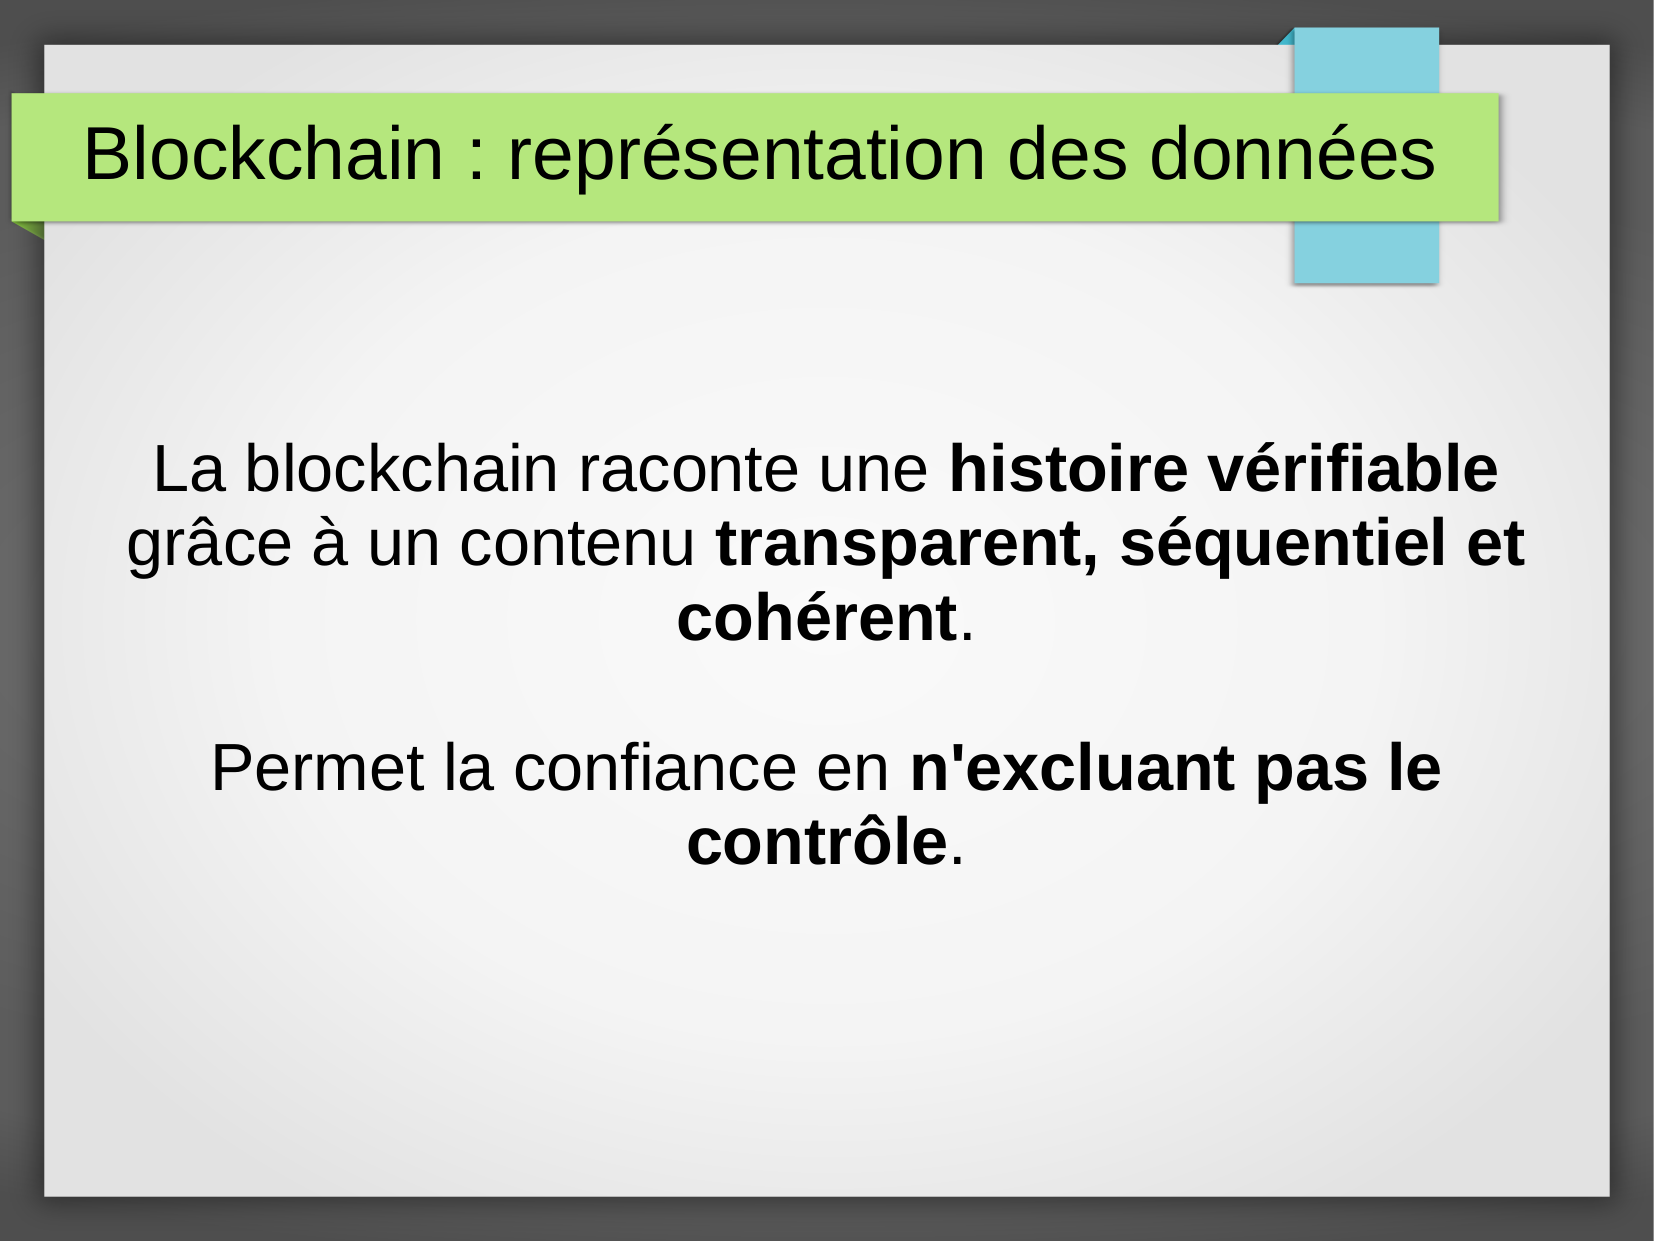

# Blockchain : représentation des données
La blockchain raconte une histoire vérifiable grâce à un contenu transparent, séquentiel et cohérent.
Permet la confiance en n'excluant pas le contrôle.